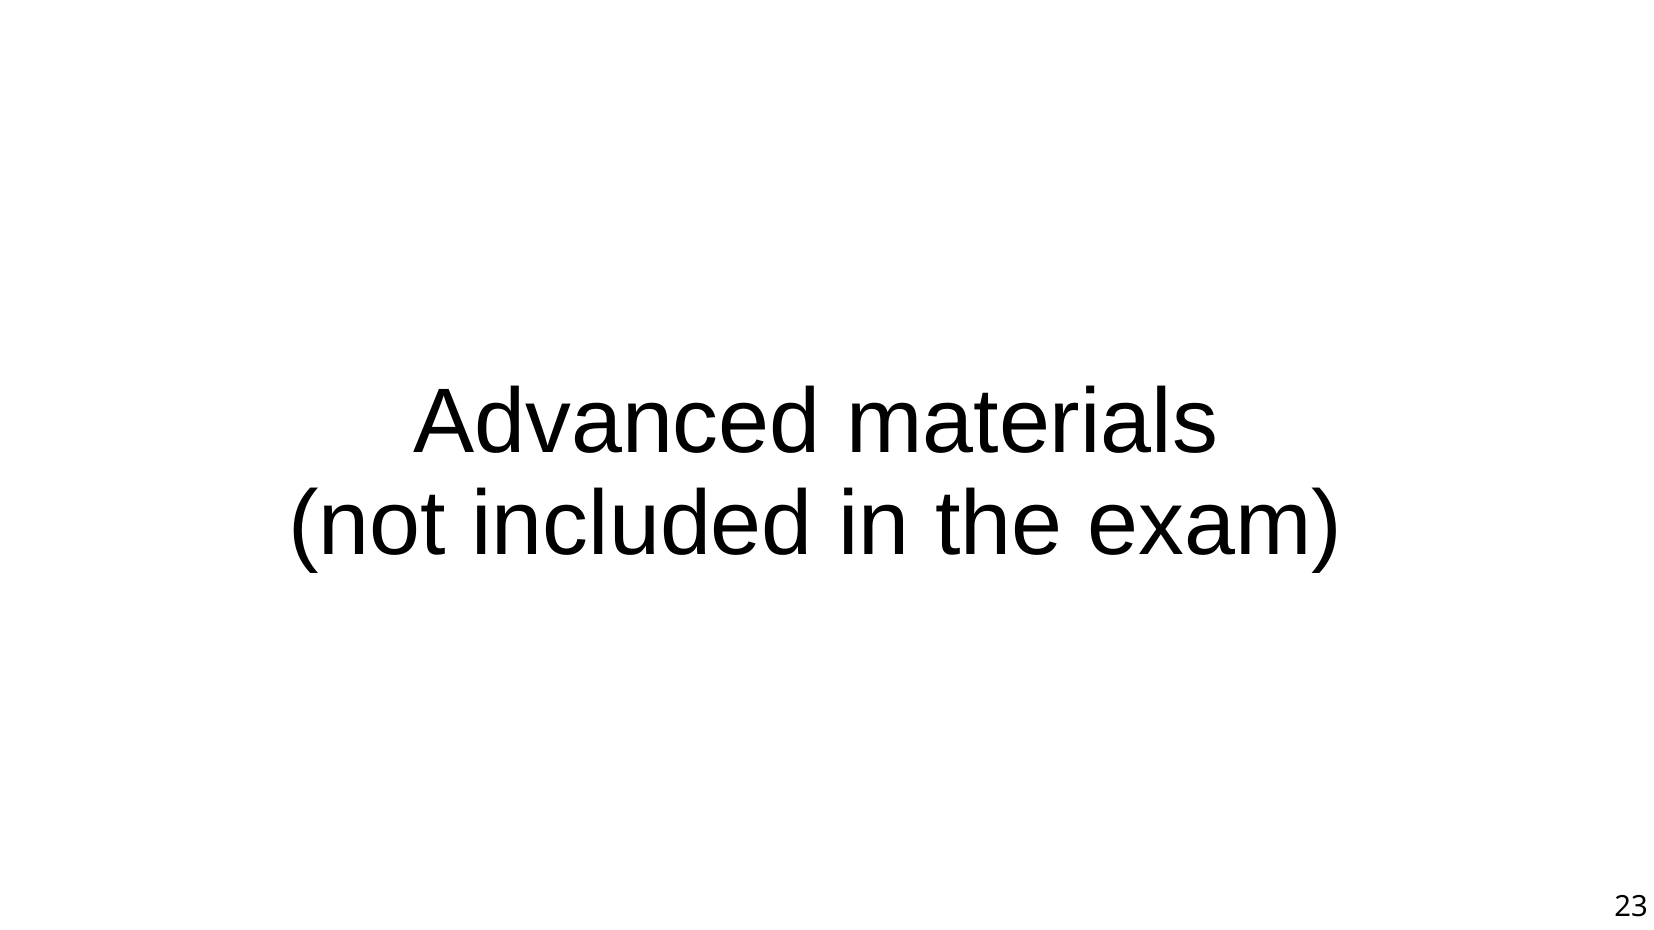

# Advanced materials (not included in the exam)
23